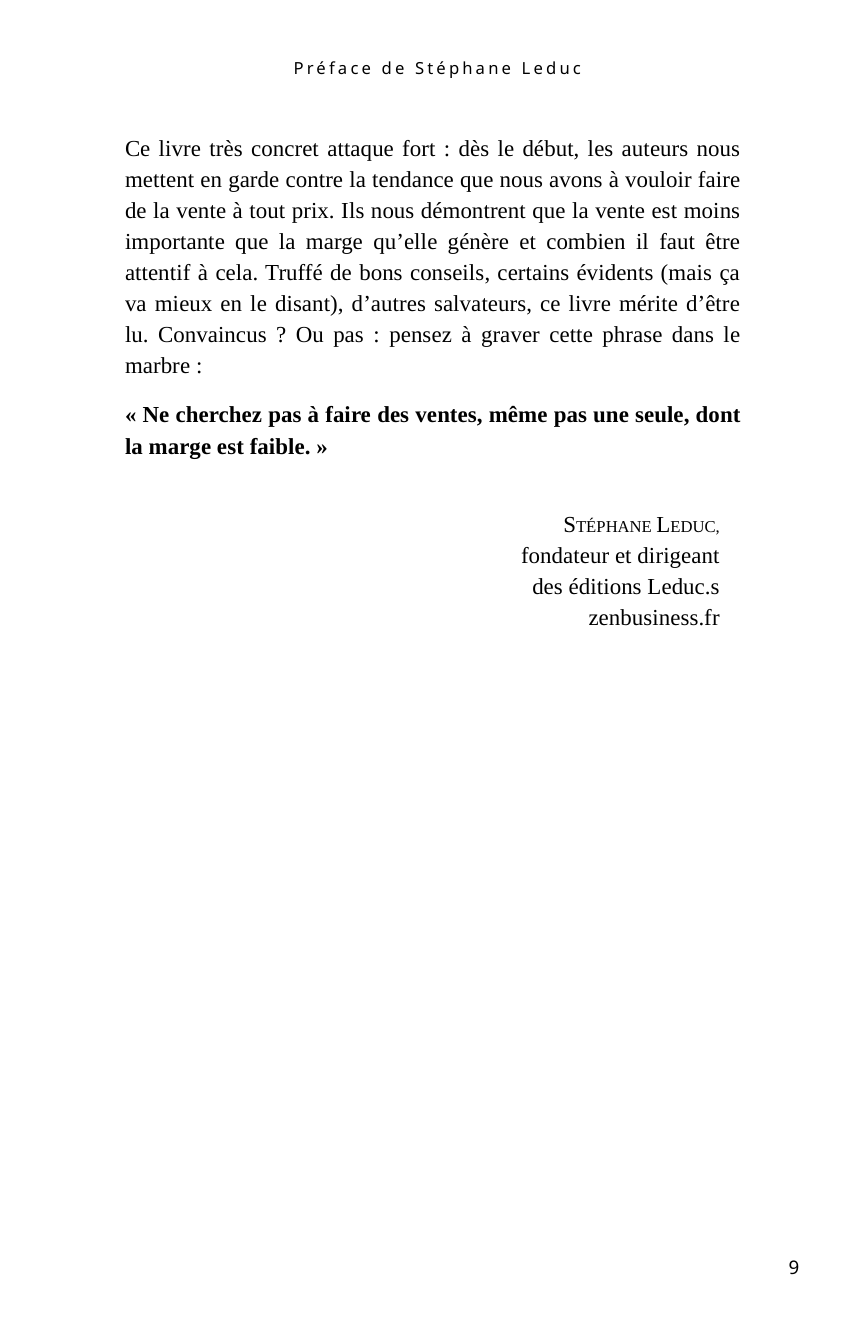

Préface de Stéphane Leduc
Ce livre très concret attaque fort : dès le début, les auteurs nous mettent en garde contre la tendance que nous avons à vouloir faire de la vente à tout prix. Ils nous démontrent que la vente est moins importante que la marge qu’elle génère et combien il faut être attentif à cela. Truffé de bons conseils, certains évidents (mais ça va mieux en le disant), d’autres salvateurs, ce livre mérite d’être lu. Convaincus ? Ou pas : pensez à graver cette phrase dans le marbre :
« Ne cherchez pas à faire des ventes, même pas une seule, dont la marge est faible. »
Stéphane Leduc, fondateur et dirigeant des éditions Leduc.s zenbusiness.fr
9